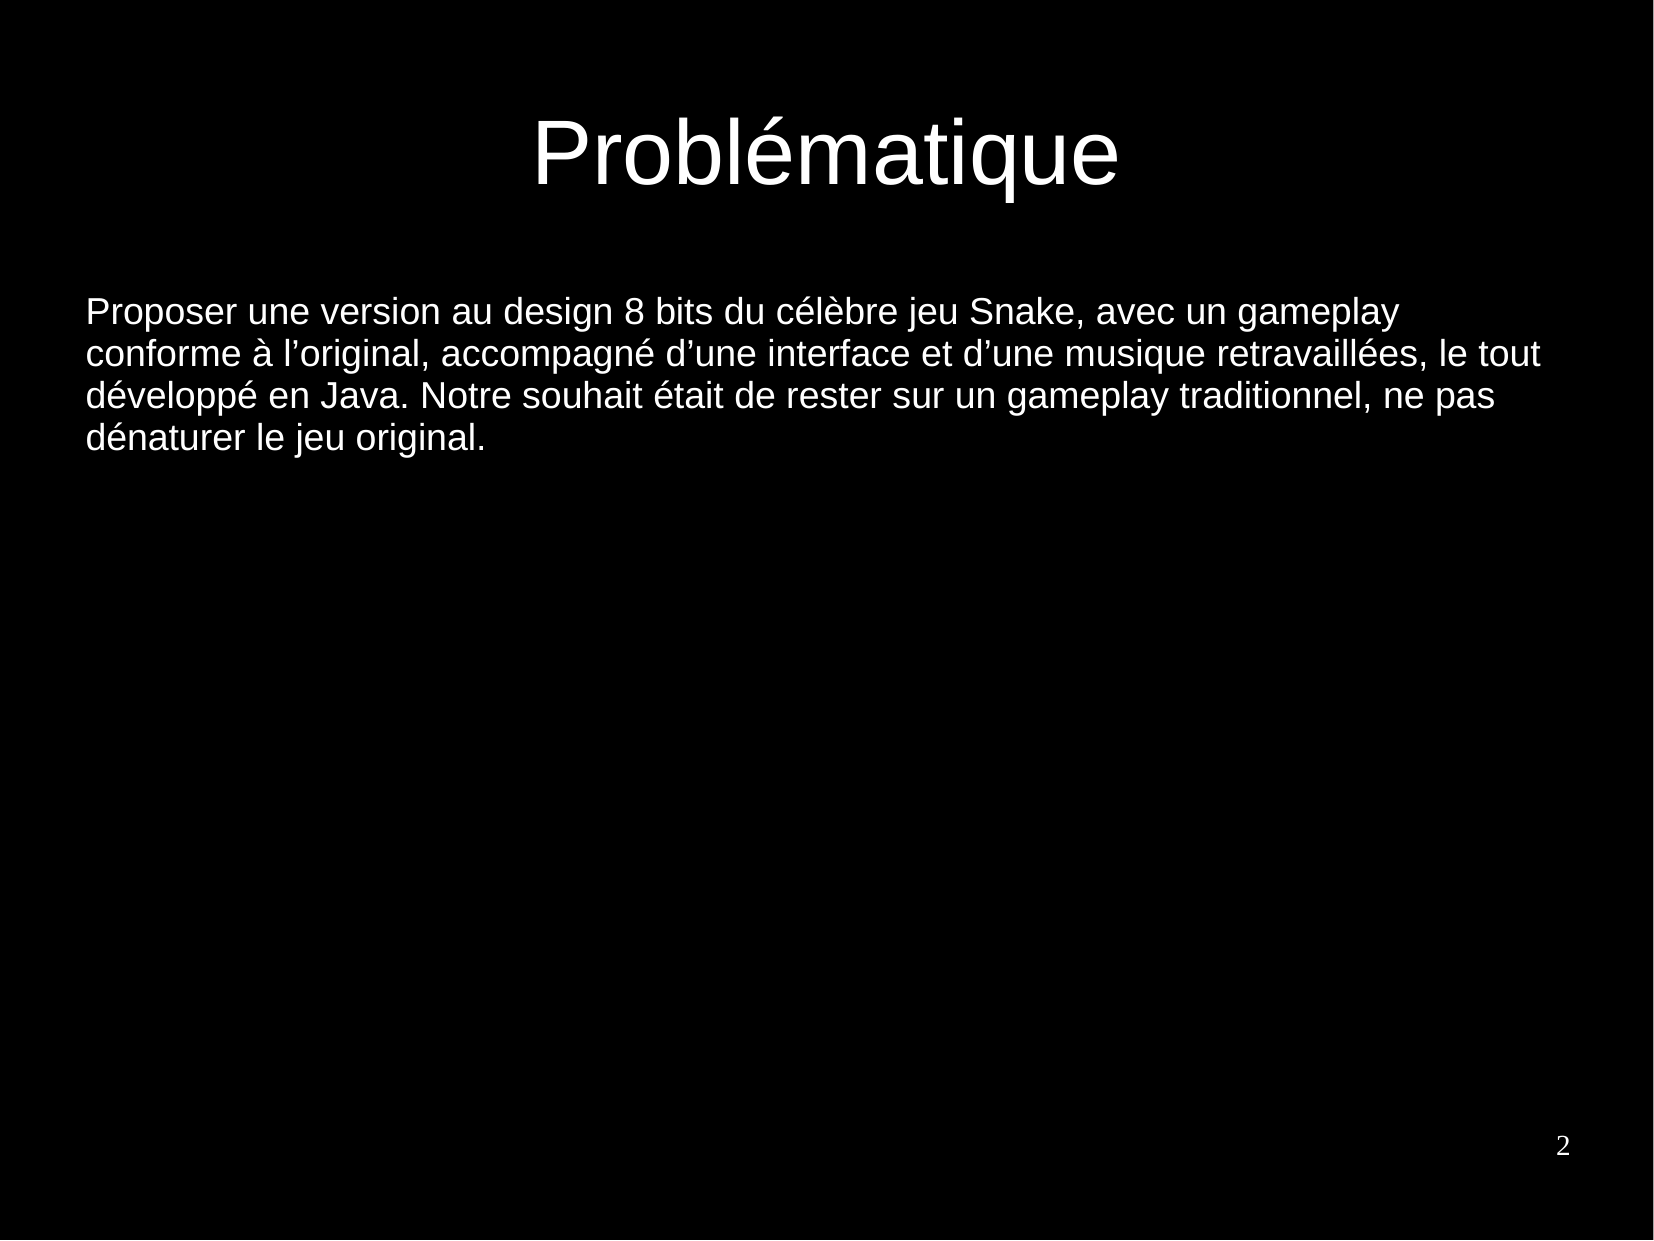

# Problématique
Proposer une version au design 8 bits du célèbre jeu Snake, avec un gameplay conforme à l’original, accompagné d’une interface et d’une musique retravaillées, le tout développé en Java. Notre souhait était de rester sur un gameplay traditionnel, ne pas dénaturer le jeu original.
2